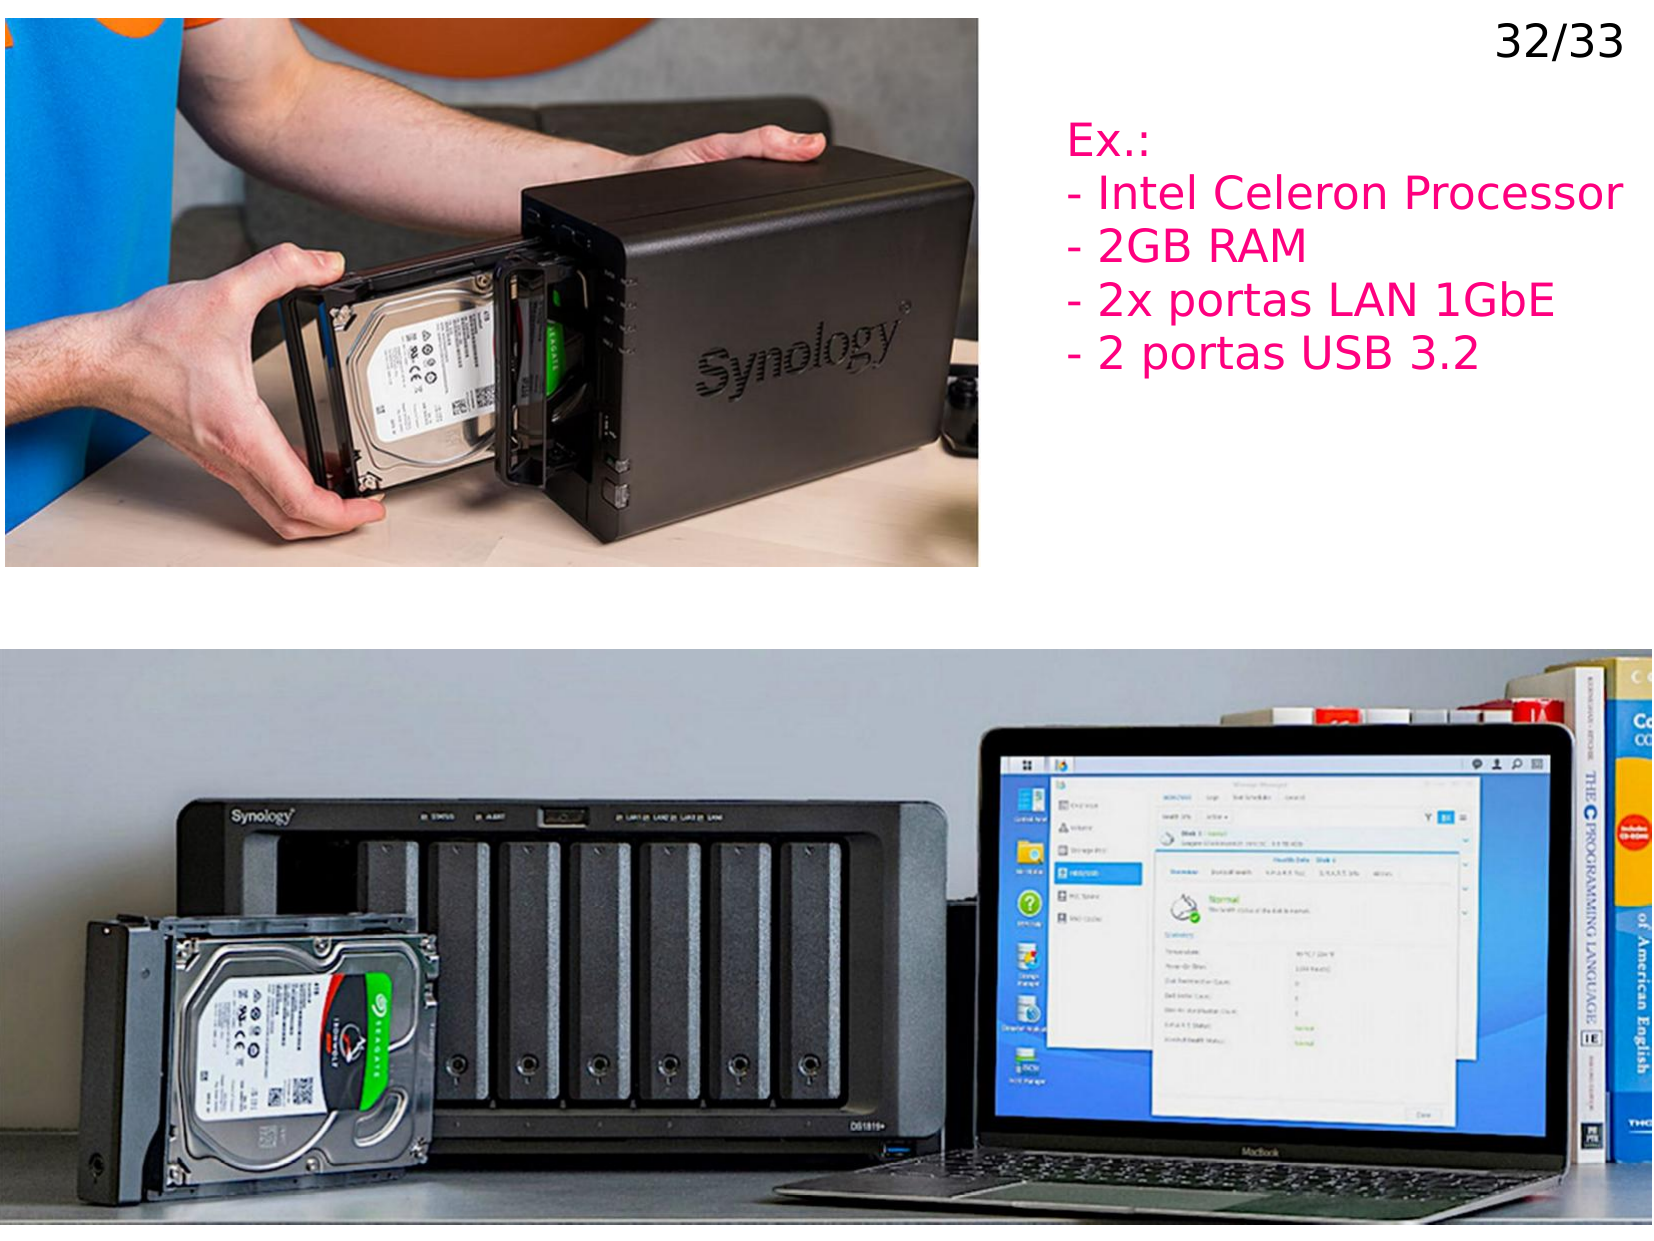

32
#
Ex.:
- Intel Celeron Processor
- 2GB RAM
- 2x portas LAN 1GbE
- 2 portas USB 3.2